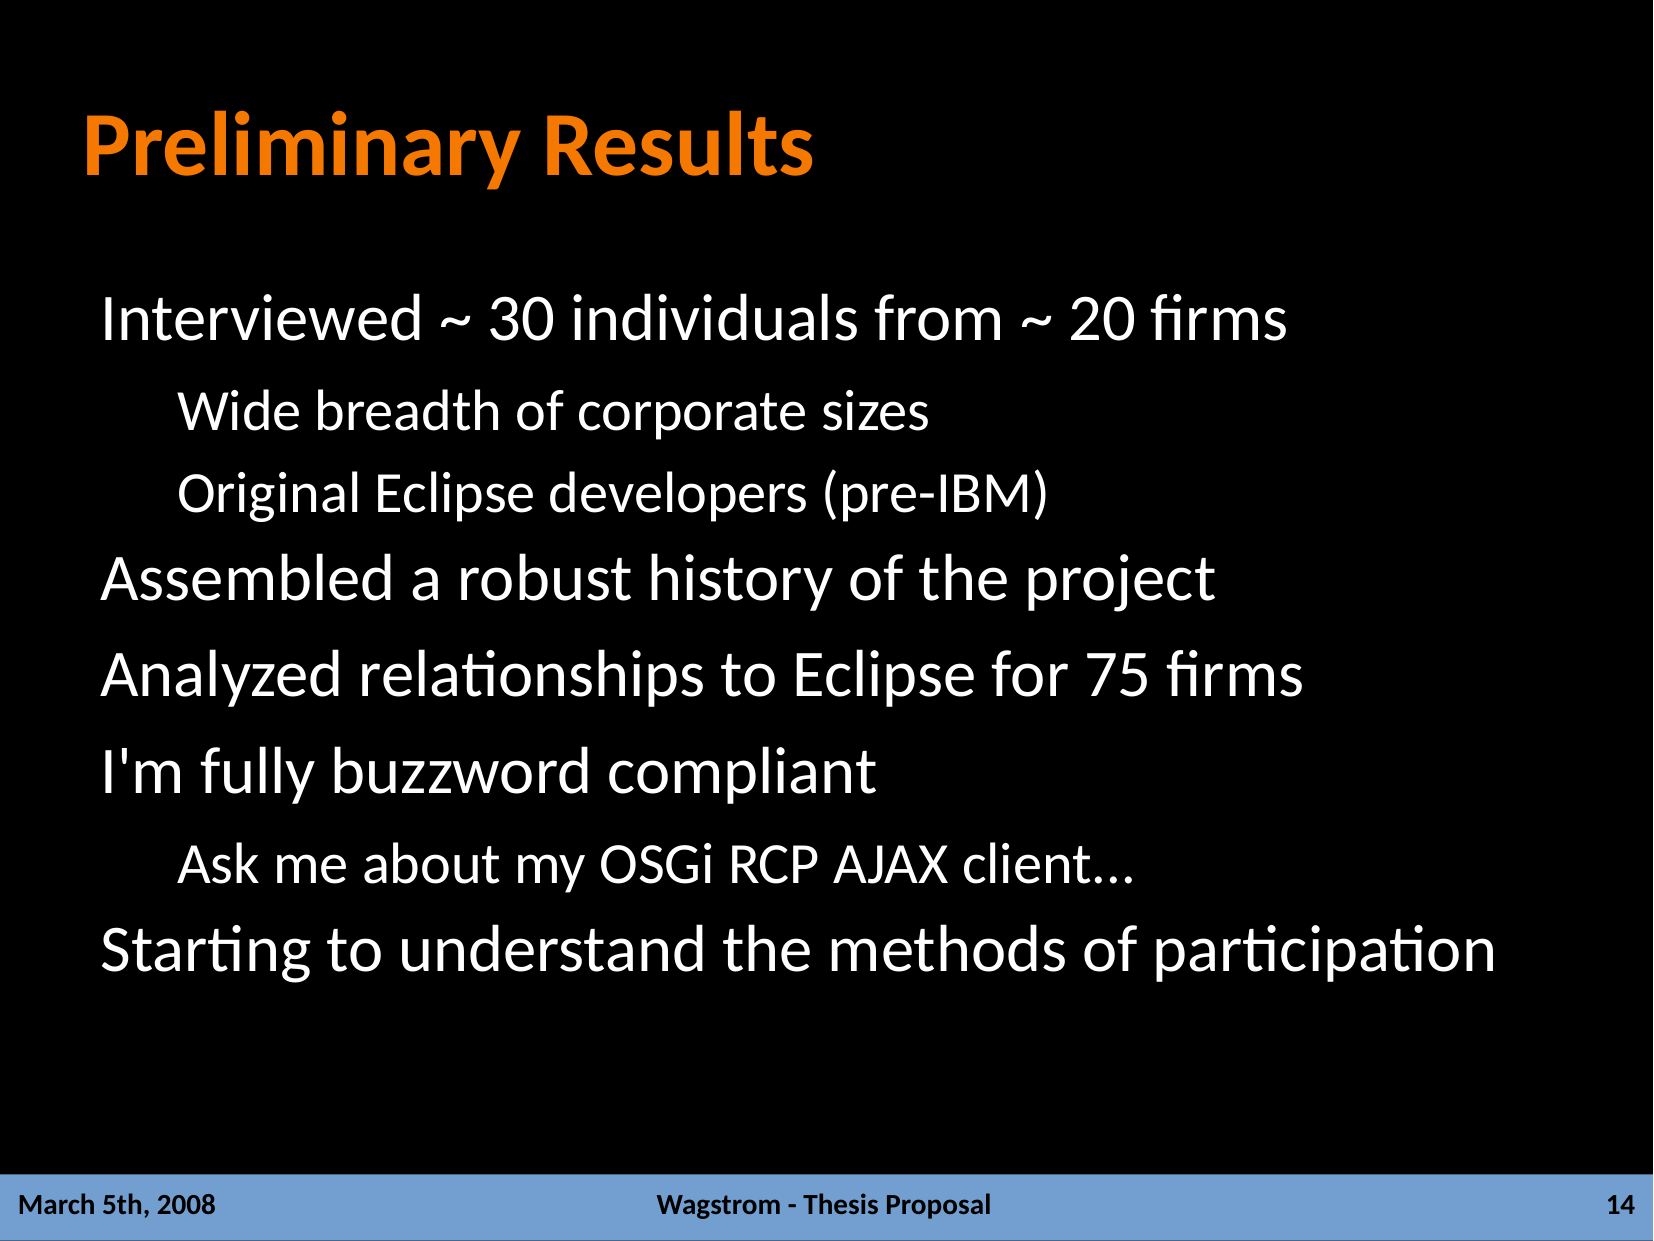

# Preliminary Results
Interviewed ~ 30 individuals from ~ 20 firms
Wide breadth of corporate sizes
Original Eclipse developers (pre-IBM)
Assembled a robust history of the project
Analyzed relationships to Eclipse for 75 firms
I'm fully buzzword compliant
Ask me about my OSGi RCP AJAX client...
Starting to understand the methods of participation
March 5th, 2008
Wagstrom - Thesis Proposal
14